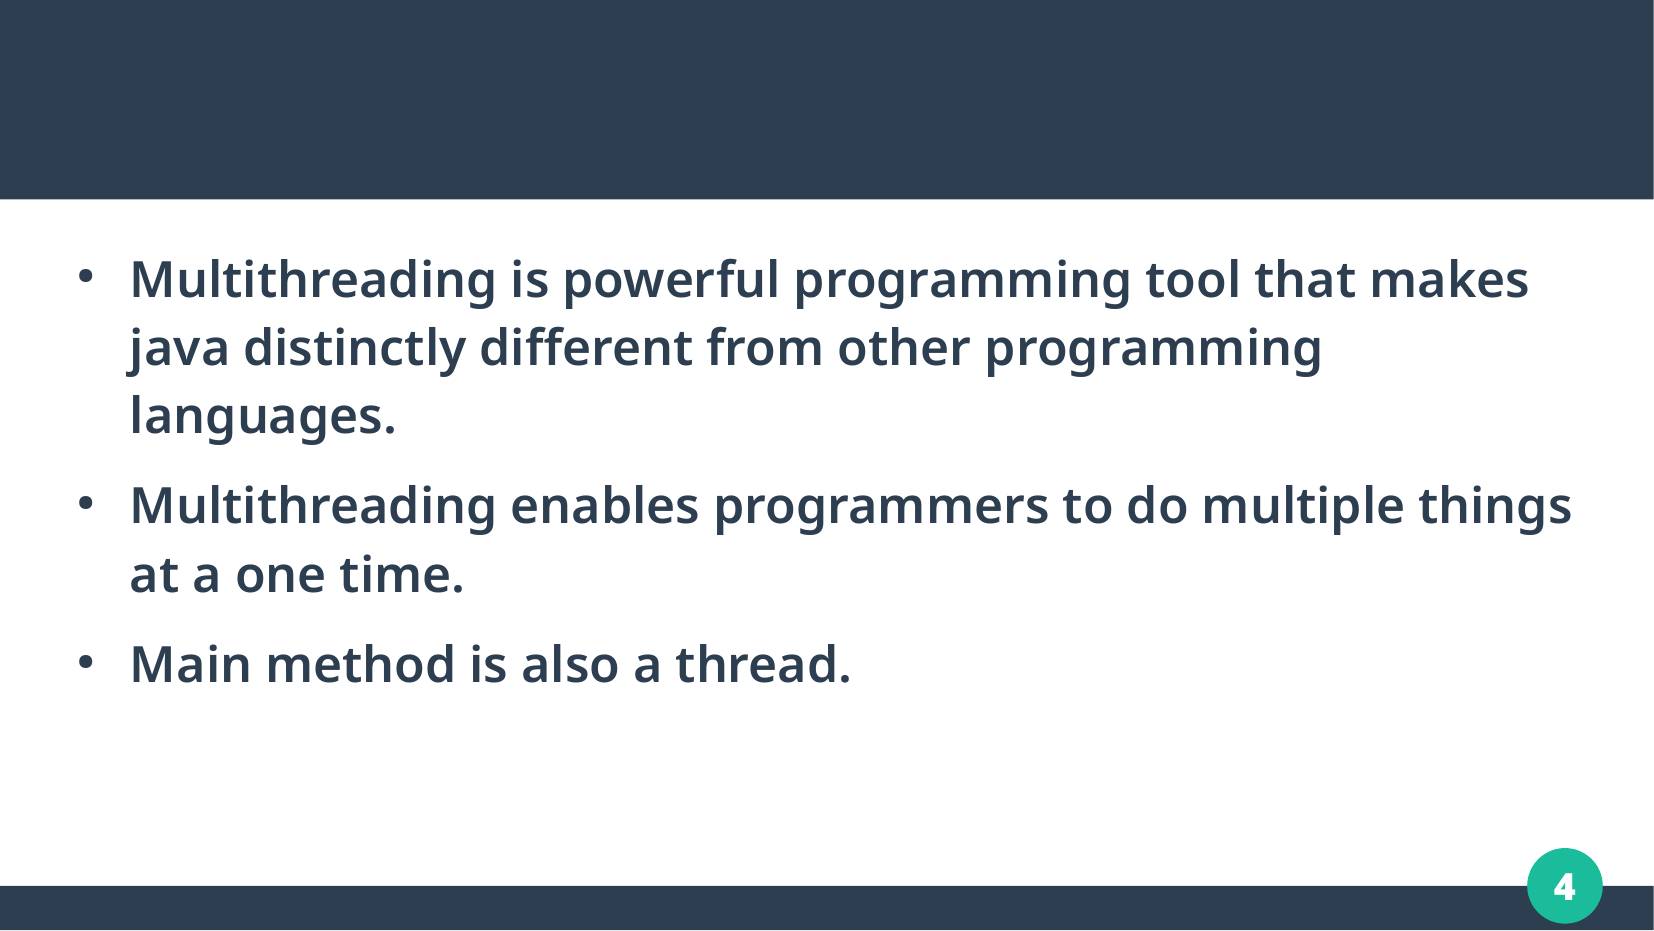

#
Multithreading is powerful programming tool that makes java distinctly different from other programming languages.
Multithreading enables programmers to do multiple things at a one time.
Main method is also a thread.